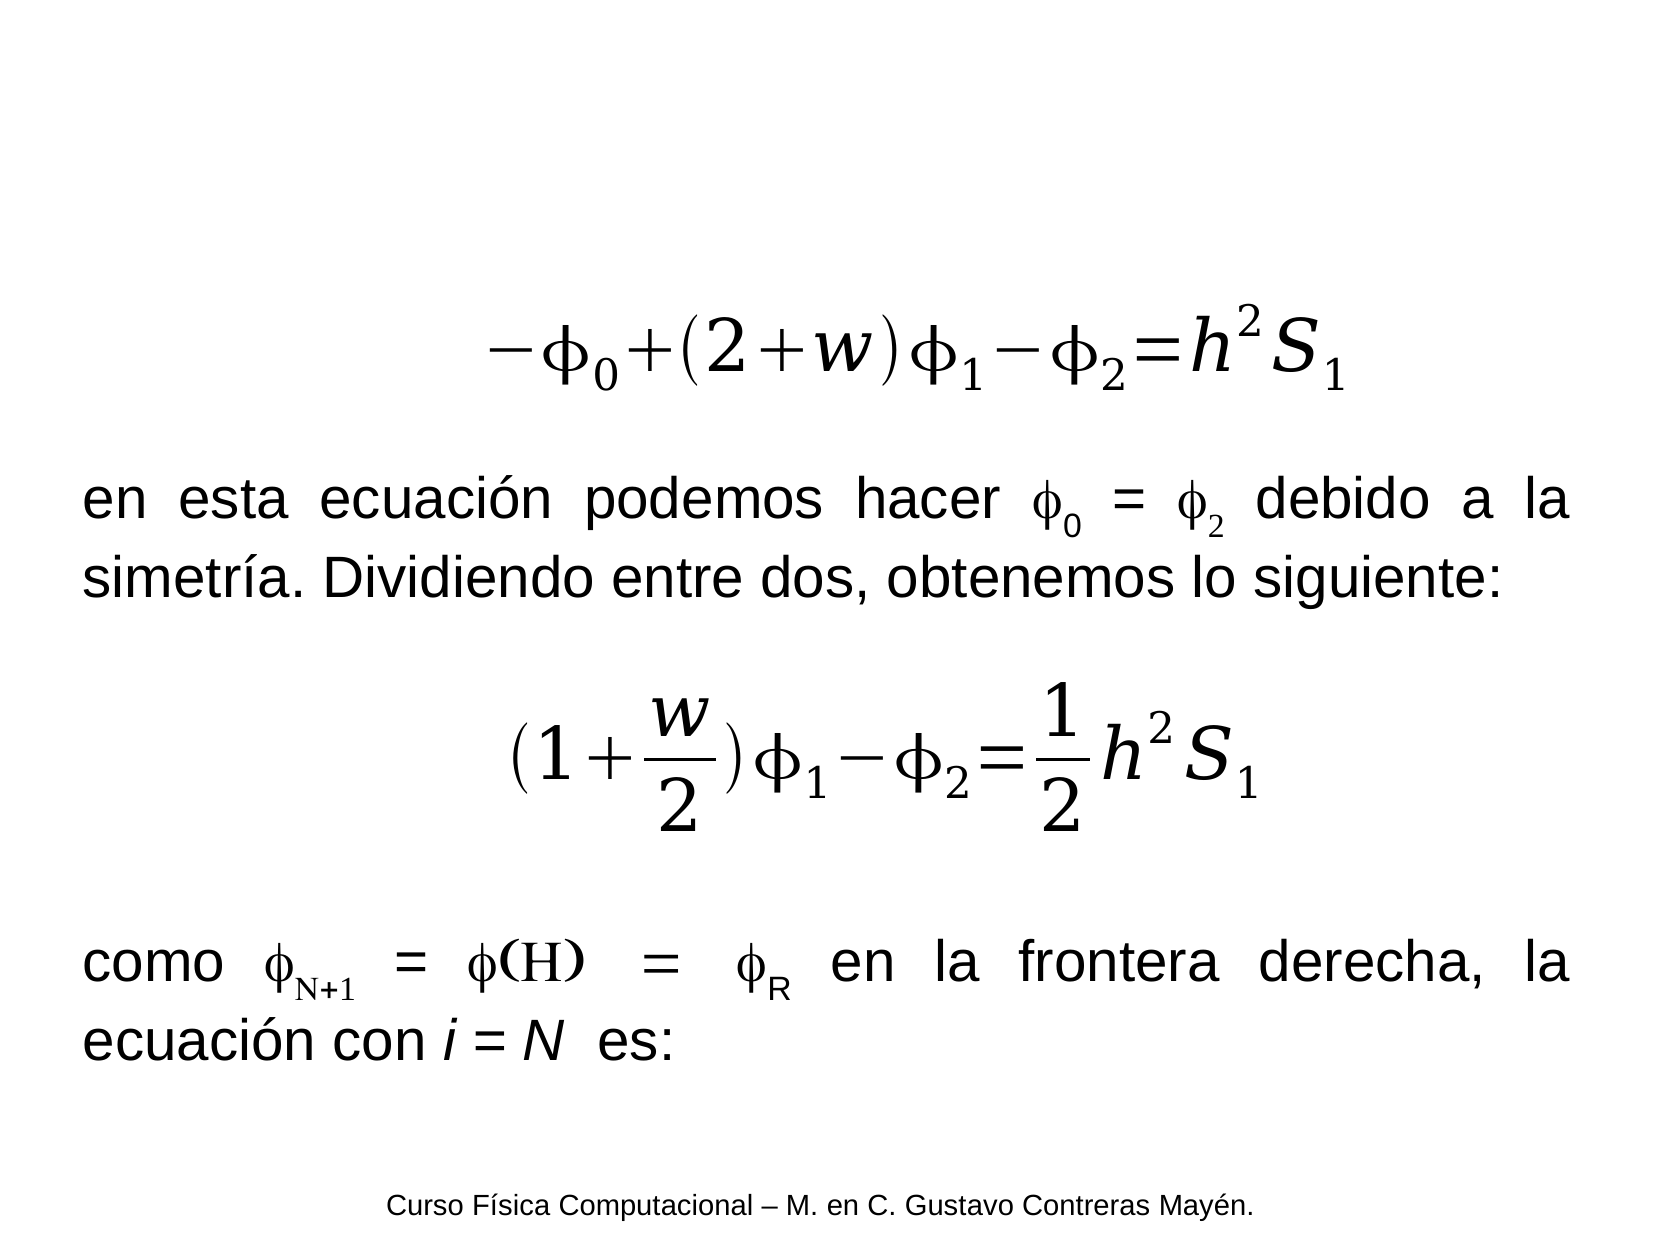

#
en esta ecuación podemos hacer f0 = f2 debido a la simetría. Dividiendo entre dos, obtenemos lo siguiente:
como fN+1 = f(H) = fR en la frontera derecha, la ecuación con i = N es: